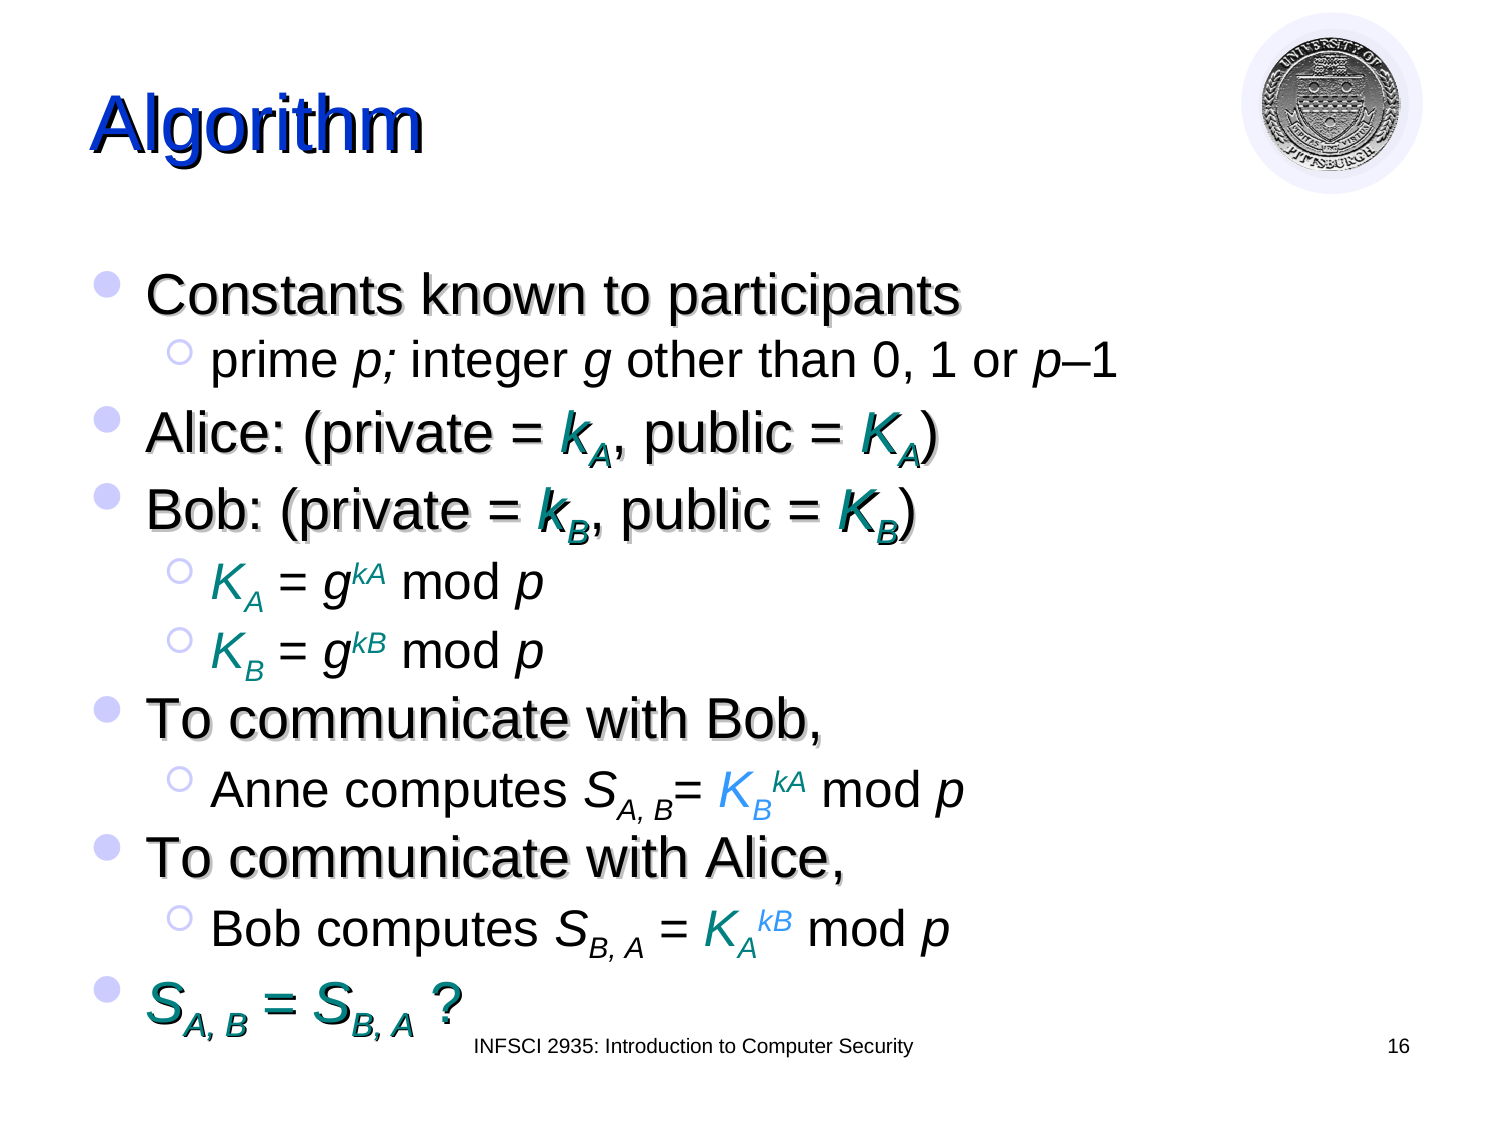

# Algorithm
Constants known to participants
prime p; integer g other than 0, 1 or p–1
Alice: (private = kA, public = KA)
Bob: (private = kB, public = KB)
KA = gkA mod p
KB = gkB mod p
To communicate with Bob,
Anne computes SA, B= KBkA mod p
To communicate with Alice,
Bob computes SB, A = KAkB mod p
SA, B = SB, A ?
16